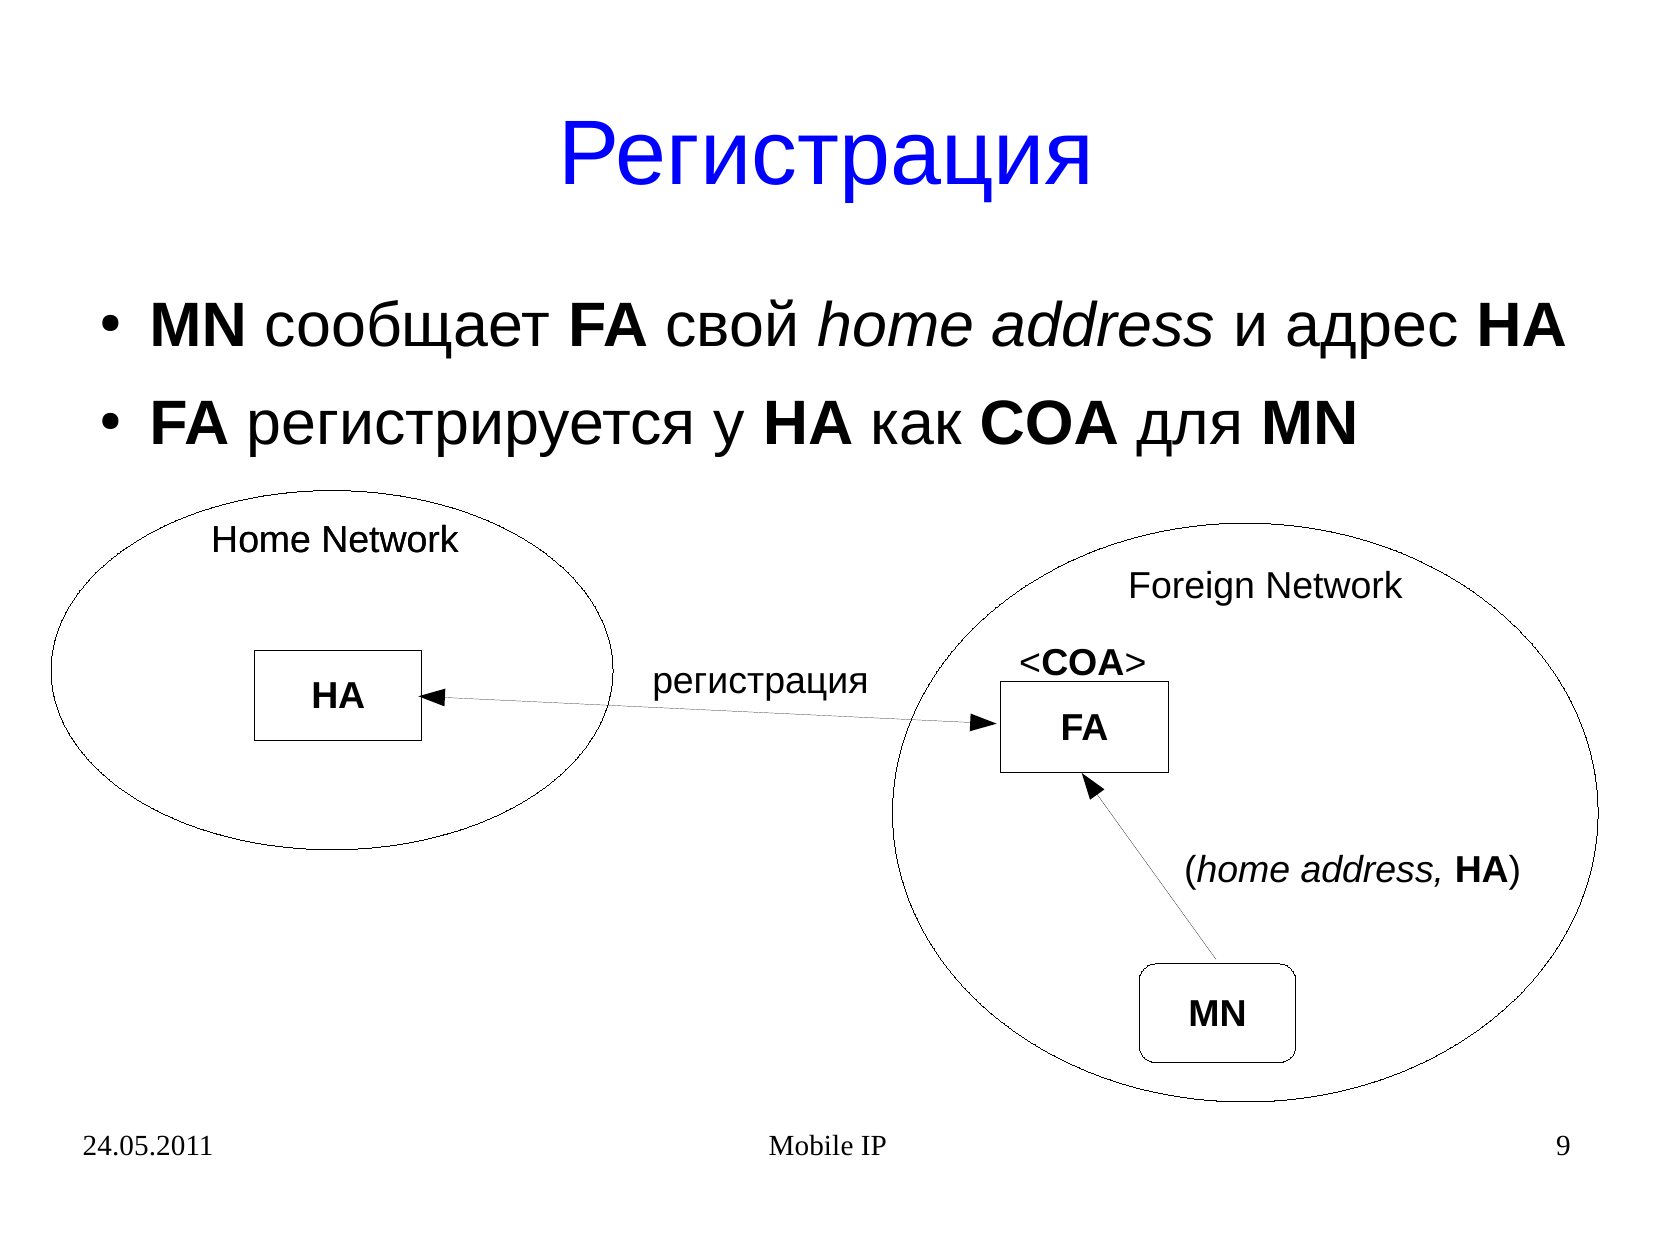

# Регистрация
MN сообщает FA свой home address и адрес HA
FA регистрируется у HA как COA для MN
Home Network
Home Network
Foreign Network
<COA>
HA
регистрация
FA
(home address, HA)
MN
24.05.2011
Mobile IP
9